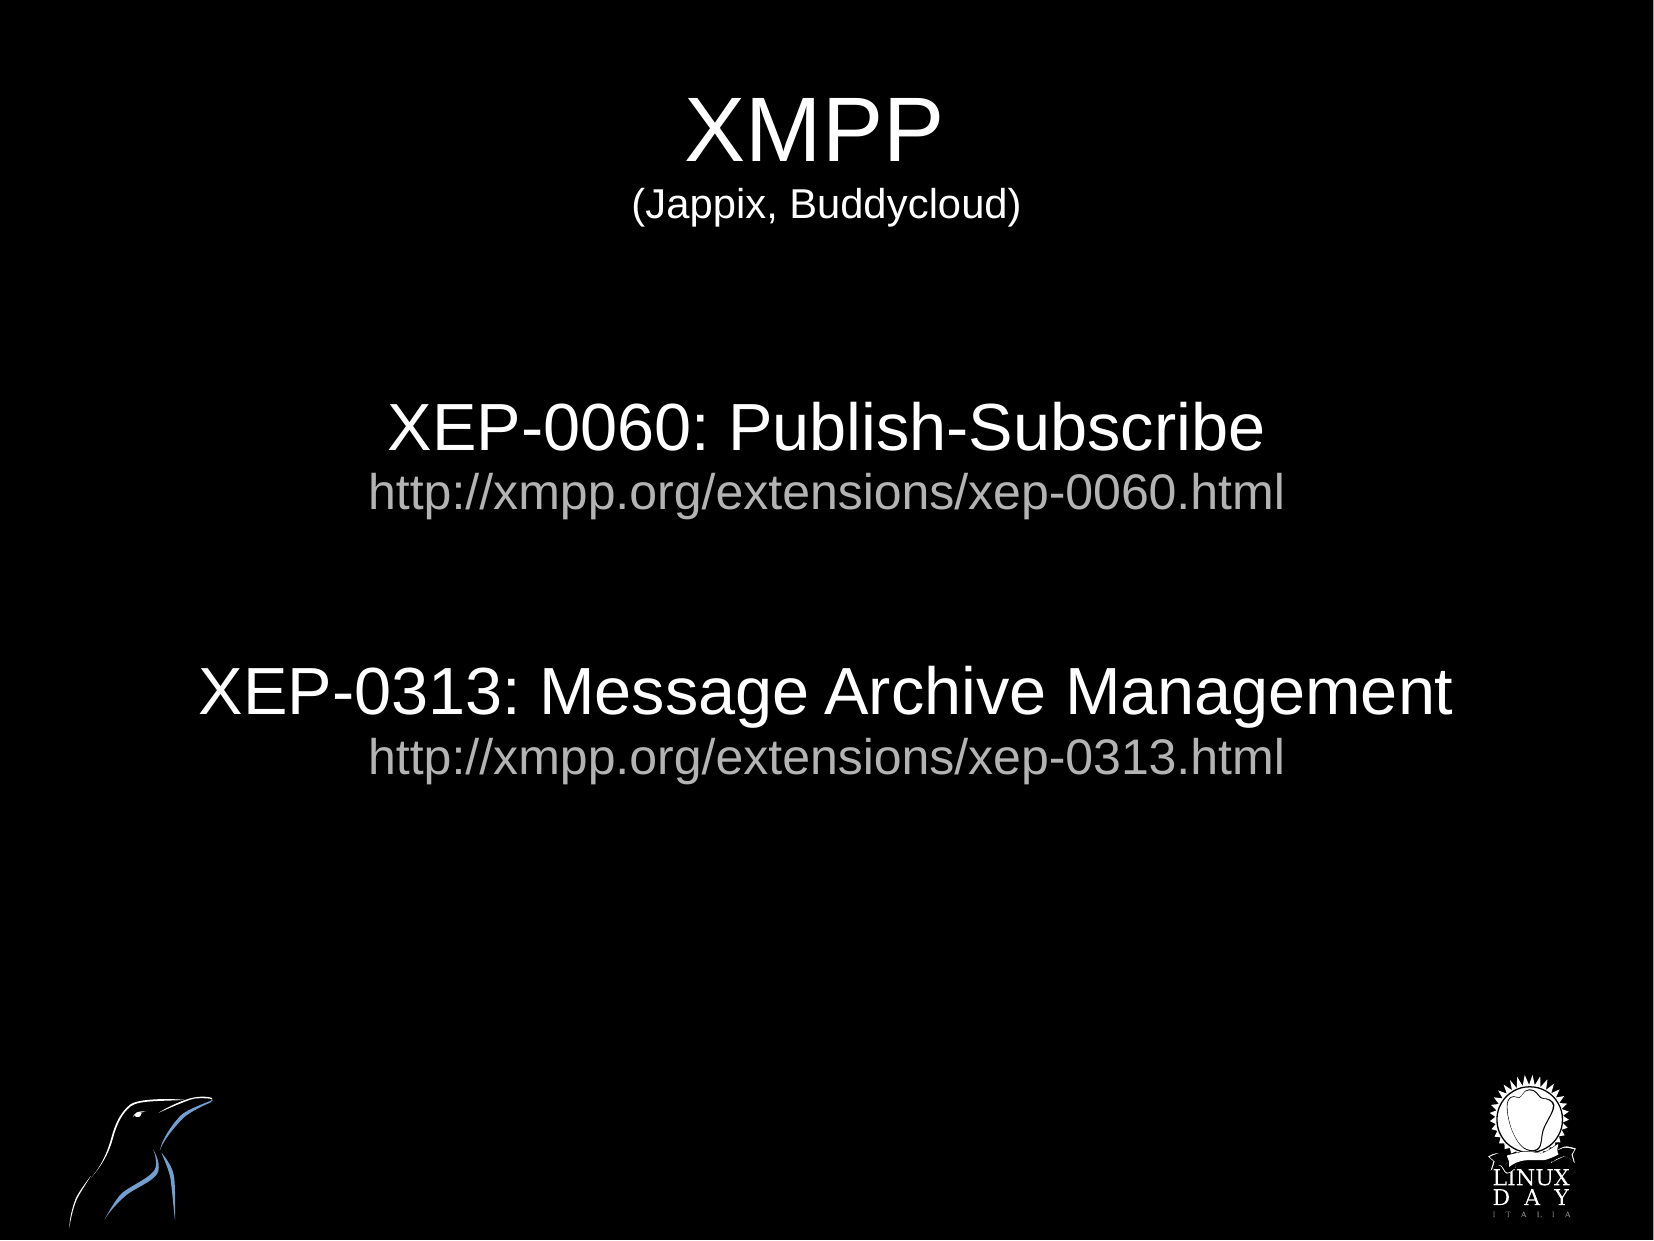

# XMPP (Jappix, Buddycloud)
XEP-0060: Publish-Subscribe
http://xmpp.org/extensions/xep-0060.html
XEP-0313: Message Archive Management
http://xmpp.org/extensions/xep-0313.html